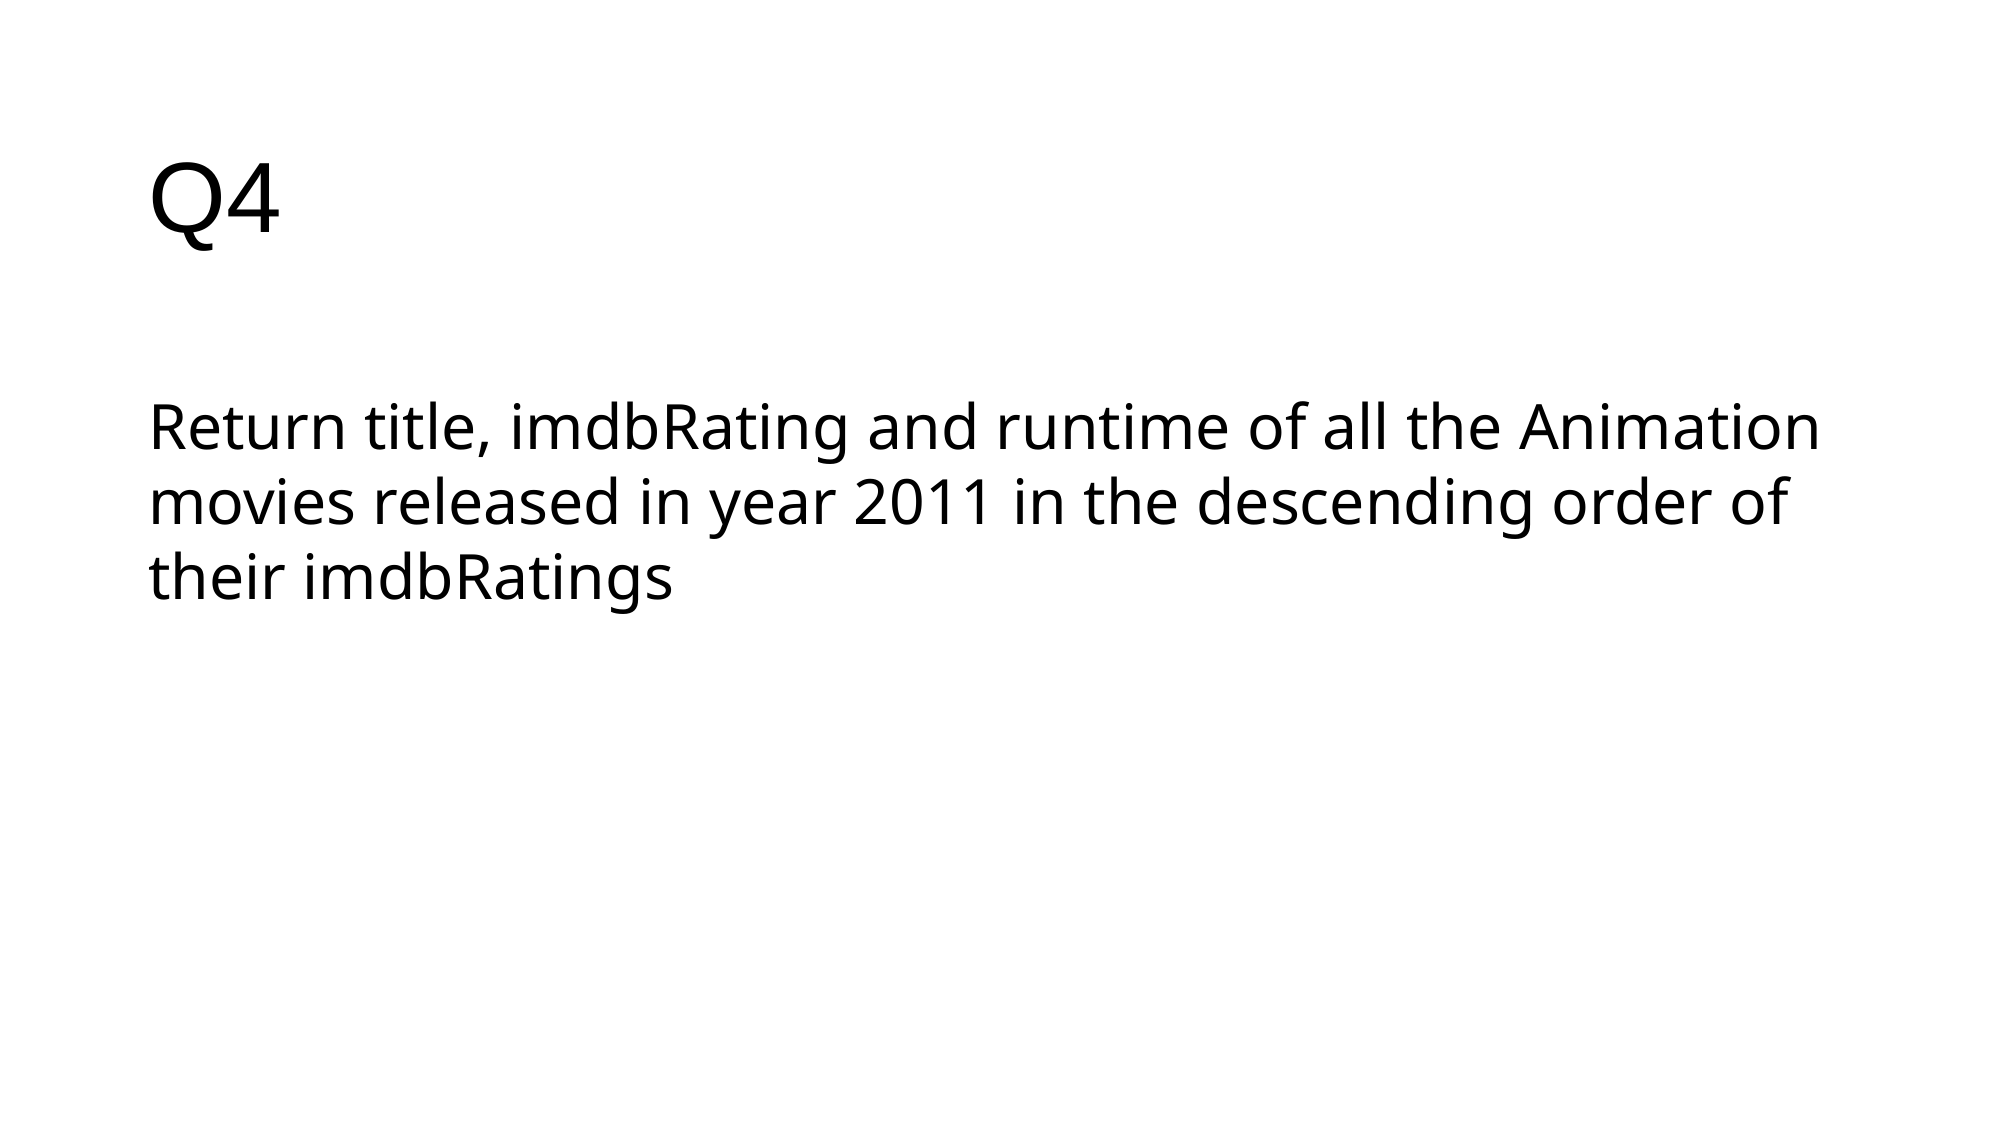

Q4
Return title, imdbRating and runtime of all the Animation movies released in year 2011 in the descending order of their imdbRatings